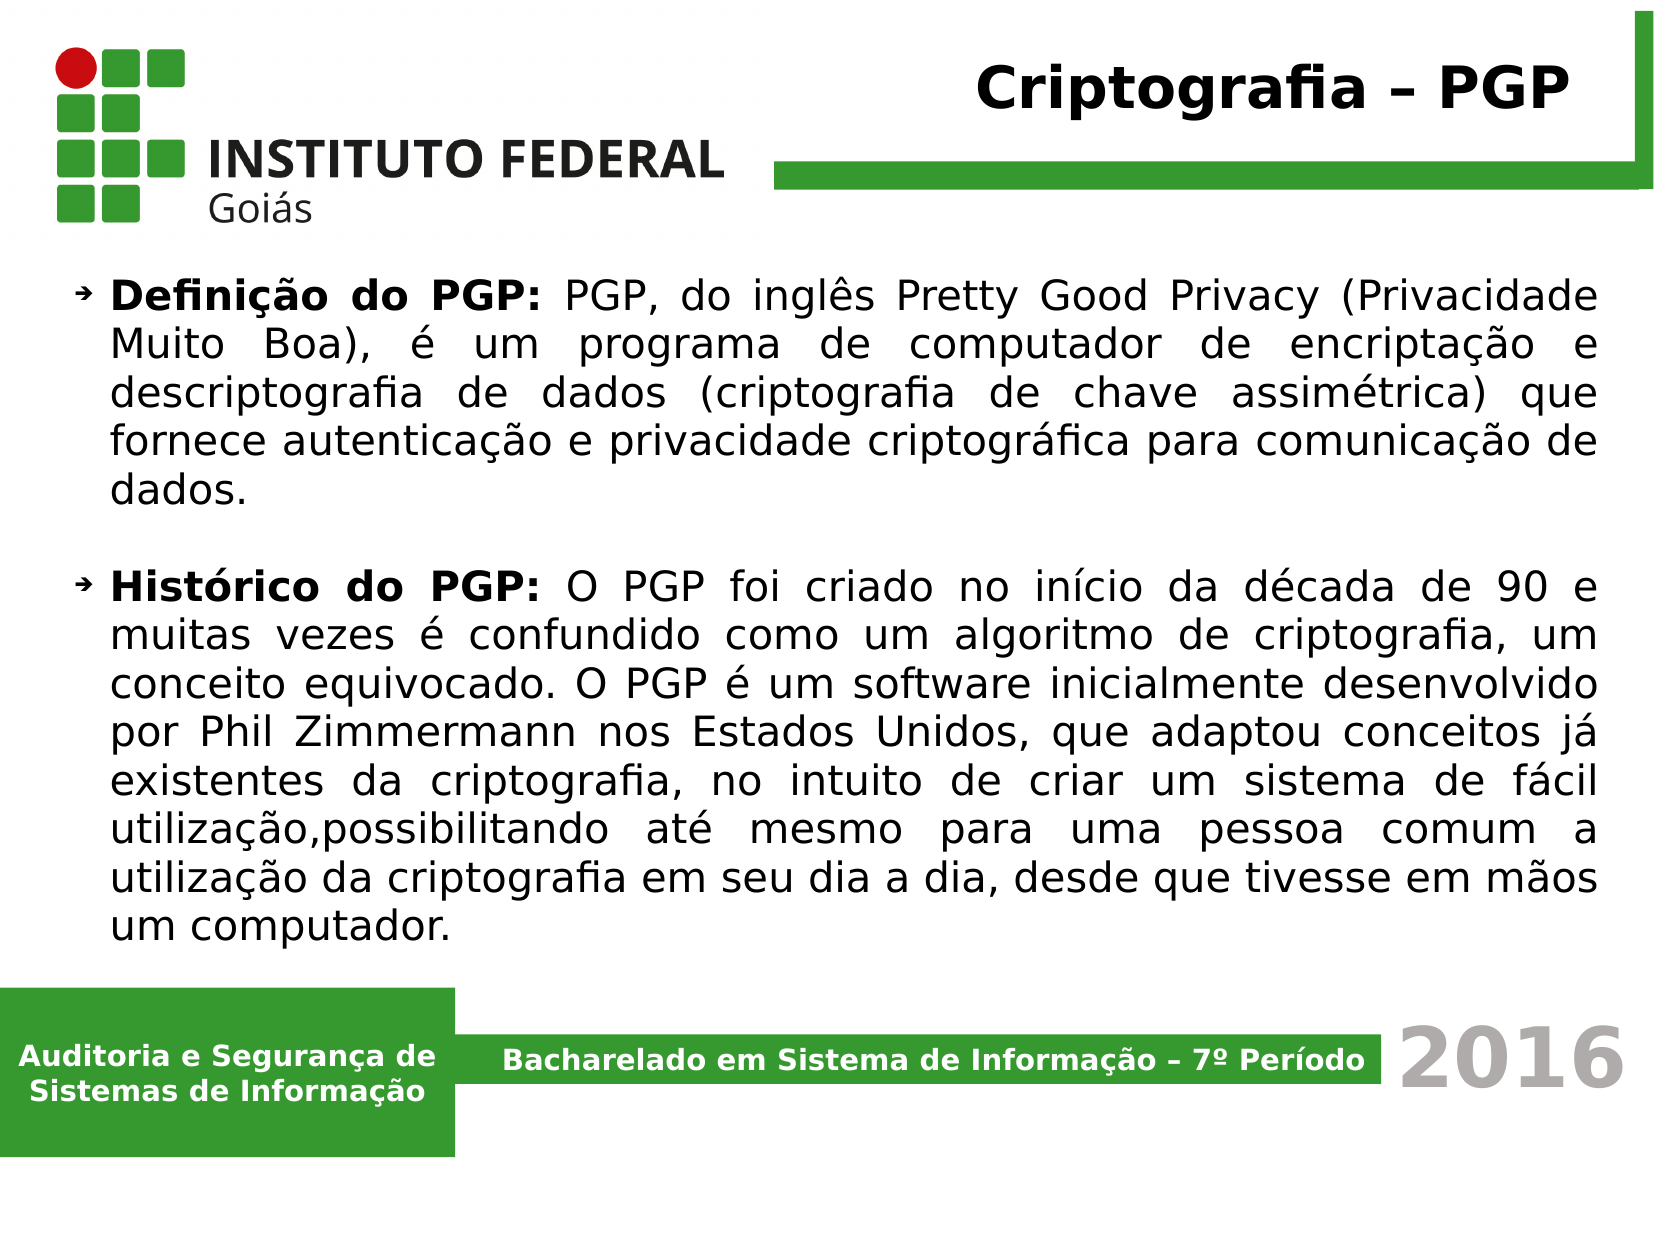

Criptografia – PGP
Definição do PGP: PGP, do inglês Pretty Good Privacy (Privacidade Muito Boa), é um programa de computador de encriptação e descriptografia de dados (criptografia de chave assimétrica) que fornece autenticação e privacidade criptográfica para comunicação de dados.
Histórico do PGP: O PGP foi criado no início da década de 90 e muitas vezes é confundido como um algoritmo de criptografia, um conceito equivocado. O PGP é um software inicialmente desenvolvido por Phil Zimmermann nos Estados Unidos, que adaptou conceitos já existentes da criptografia, no intuito de criar um sistema de fácil utilização,possibilitando até mesmo para uma pessoa comum a utilização da criptografia em seu dia a dia, desde que tivesse em mãos um computador.
Auditoria e Segurança de Sistemas de Informação
2016
Bacharelado em Sistema de Informação – 7º Período